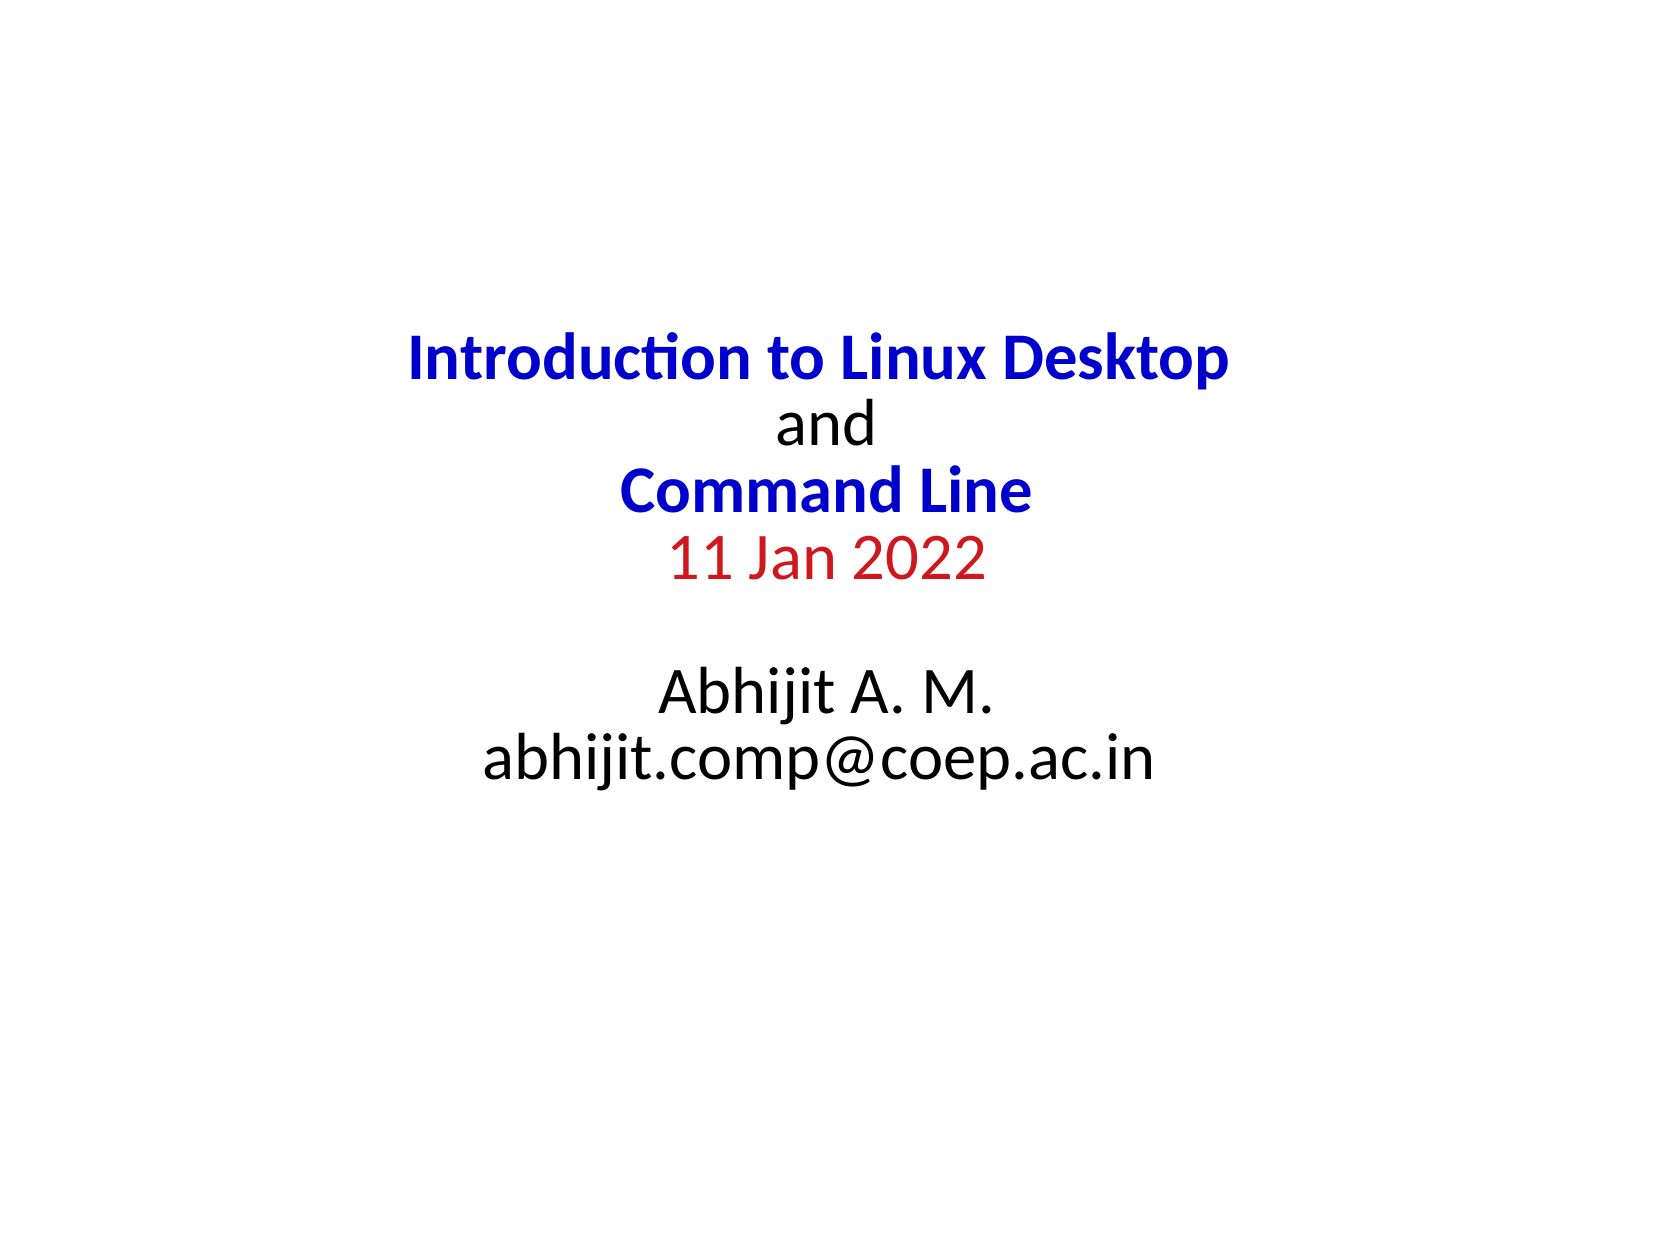

# Introduction to Linux Desktop
and
Command Line
11 Jan 2022
Abhijit A. M.
abhijit.comp@coep.ac.in